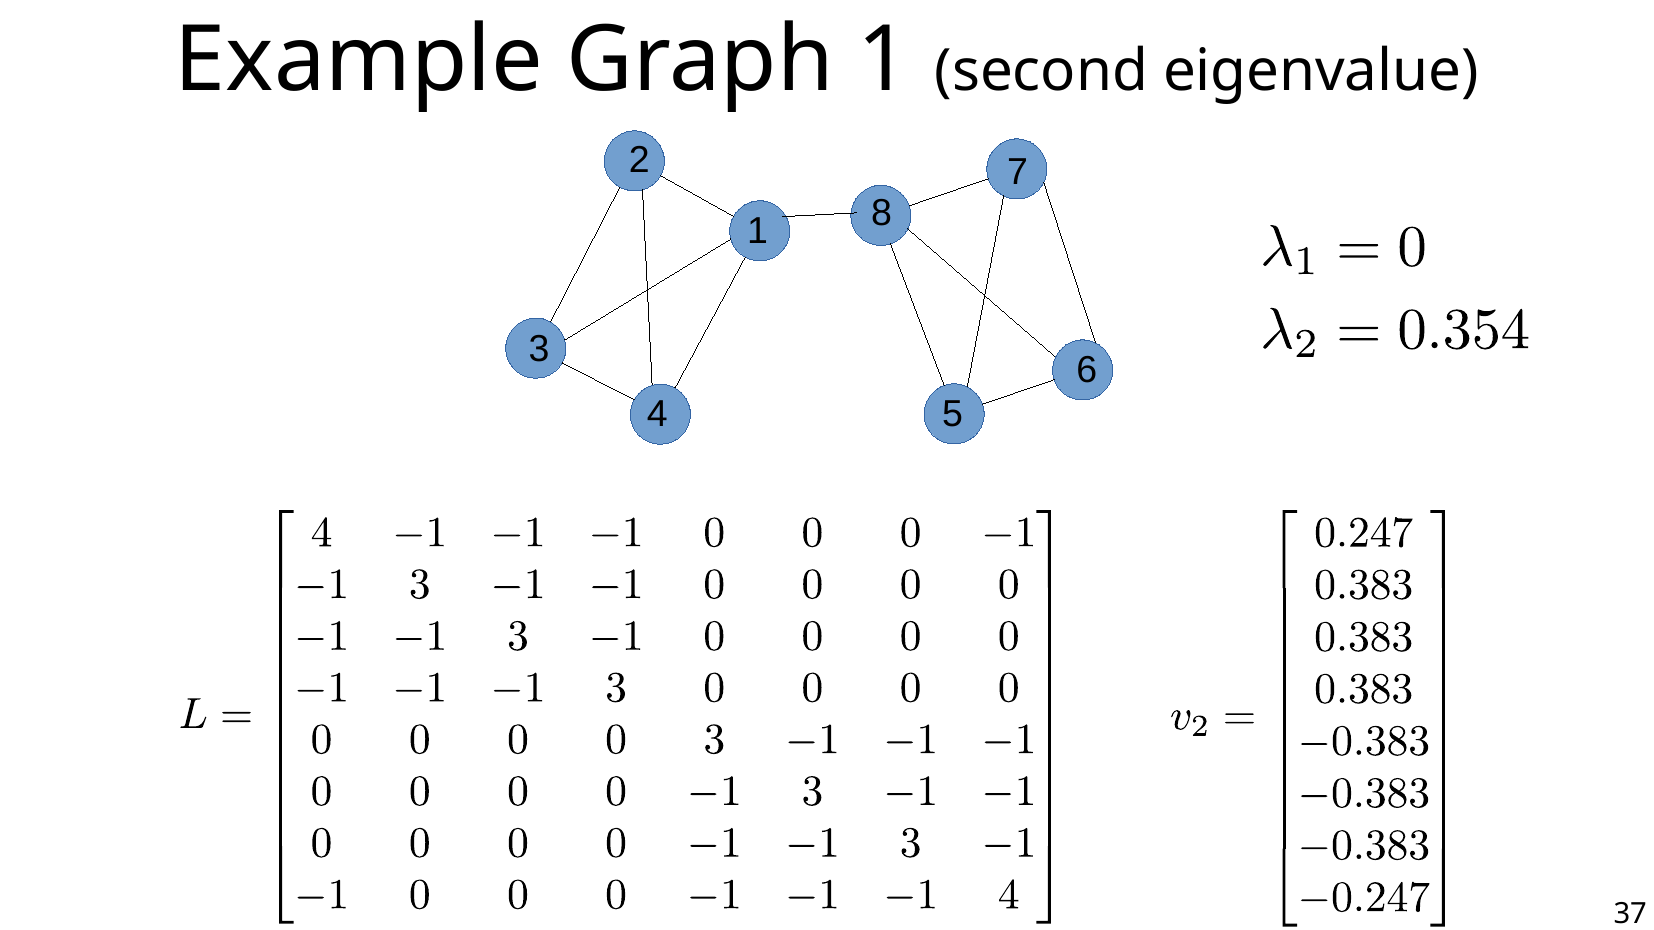

# Example Graph 1 (second eigenvalue)
2
7
8
1
3
6
4
5
37